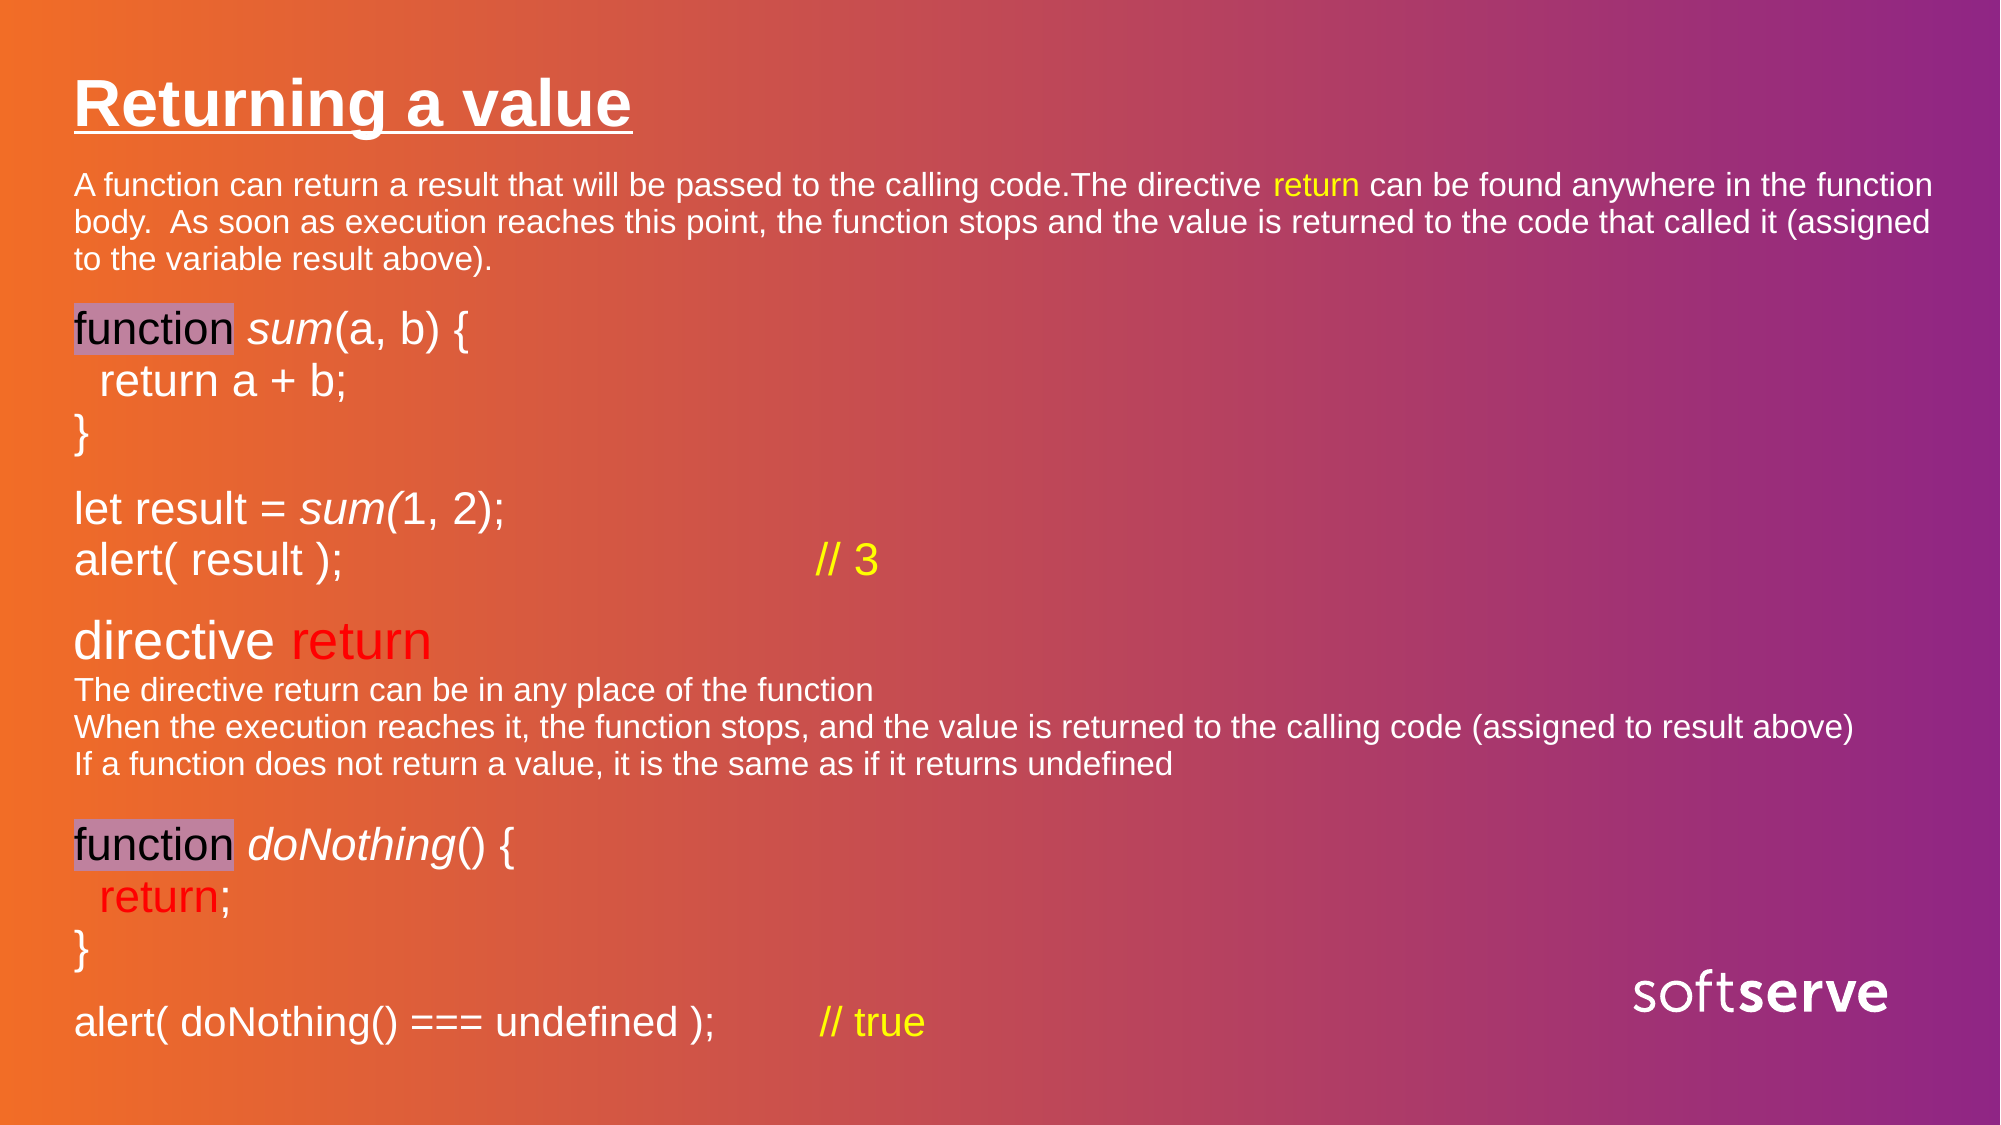

Returning a value
A function can return a result that will be passed to the calling code.The directive return can be found anywhere in the function body. As soon as execution reaches this point, the function stops and the value is returned to the code that called it (assigned to the variable result above).
function sum(a, b) {
 return a + b;
}
let result = sum(1, 2);
alert( result ); // 3
directive return
The directive return can be in any place of the function
When the execution reaches it, the function stops, and the value is returned to the calling code (assigned to result above)
If a function does not return a value, it is the same as if it returns undefined
function doNothing() {
 return;
}
alert( doNothing() === undefined ); // true